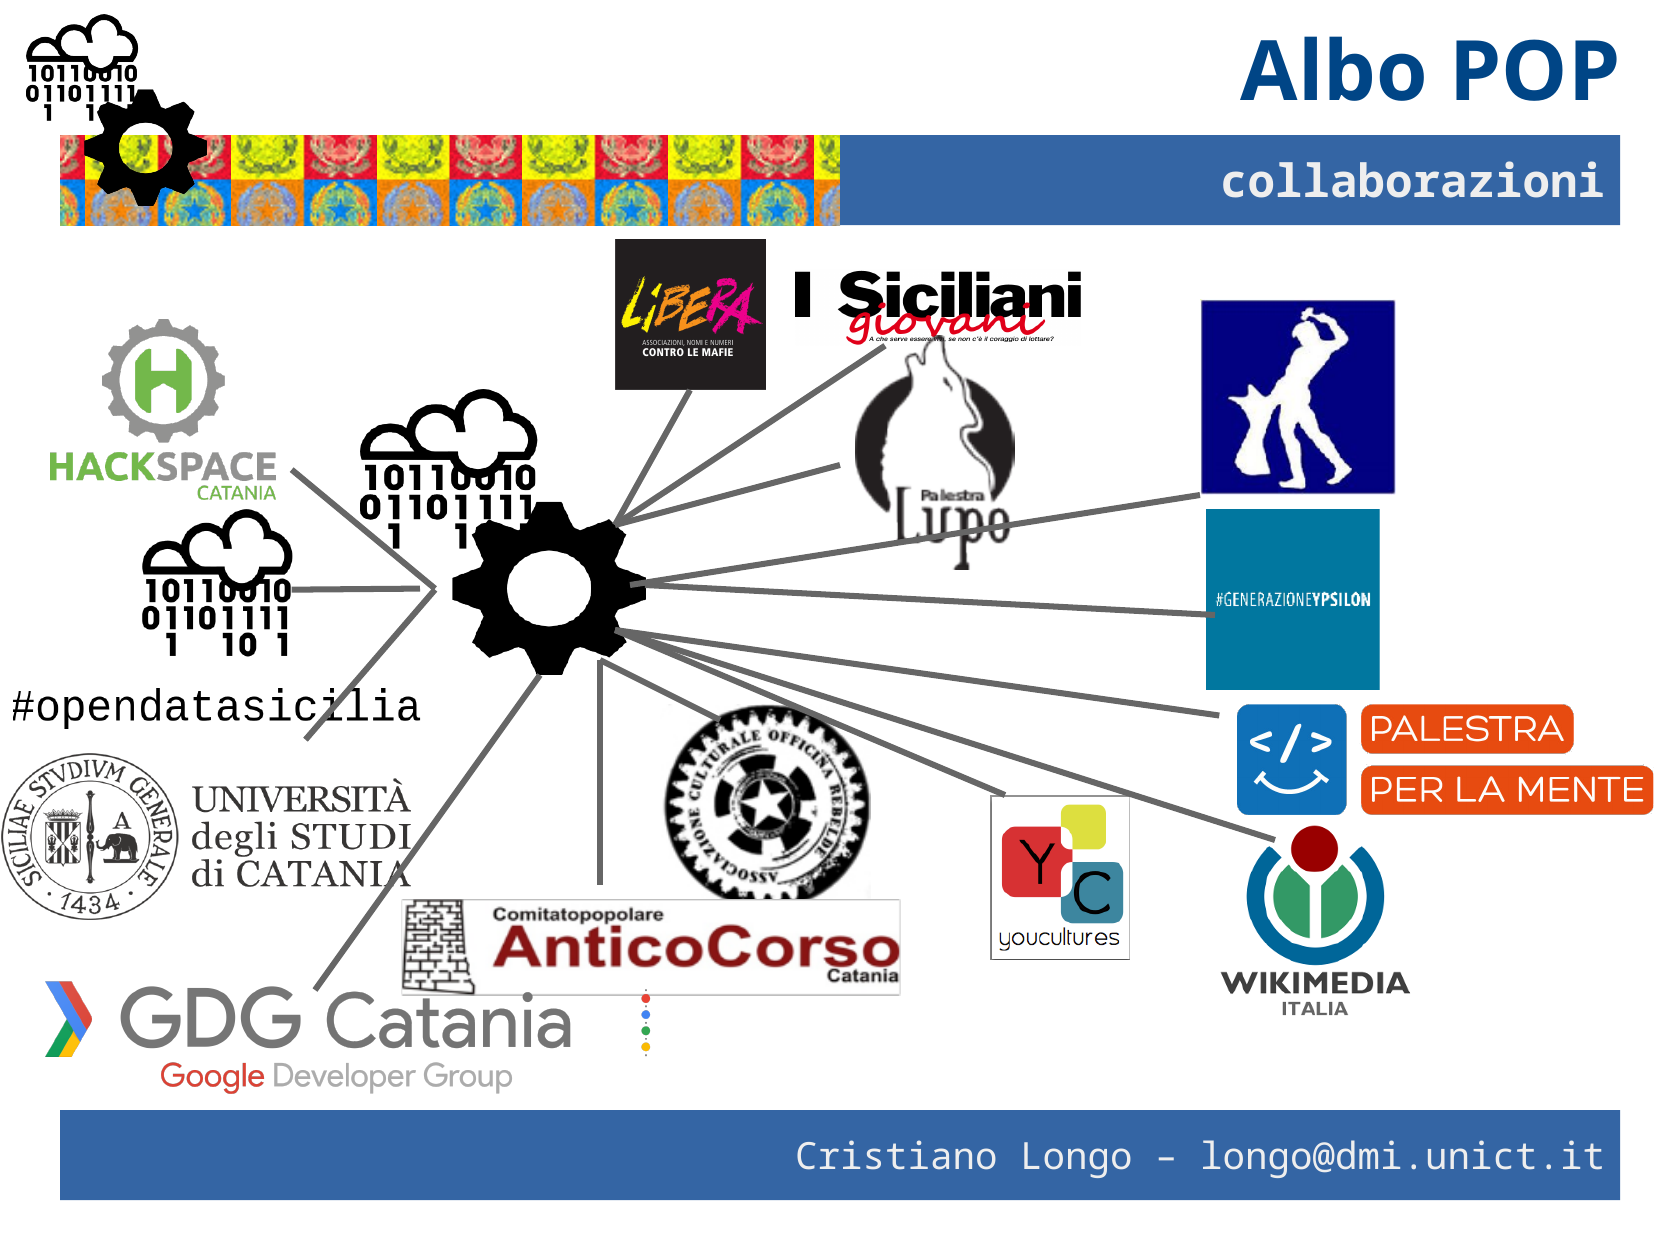

Albo POP
collaborazioni
Cristiano Longo – longo@dmi.unict.it